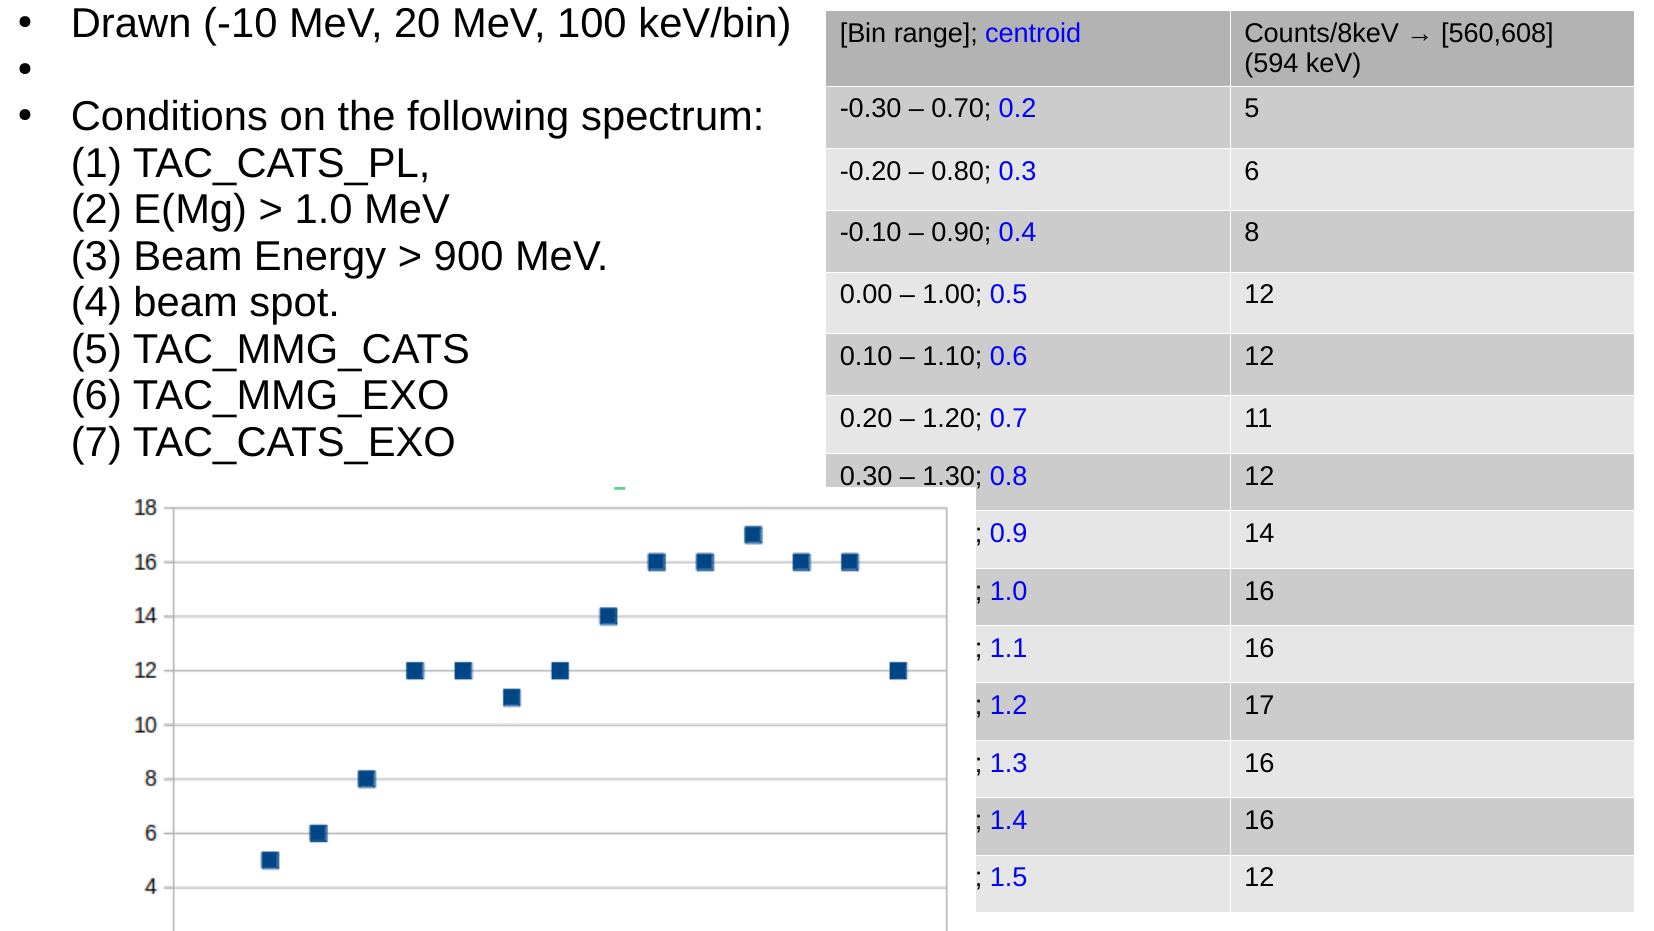

# Drawn (-10 MeV, 20 MeV, 100 keV/bin)
Conditions on the following spectrum:
(1) TAC_CATS_PL,
(2) E(Mg) > 1.0 MeV
(3) Beam Energy > 900 MeV.
(4) beam spot.
(5) TAC_MMG_CATS
(6) TAC_MMG_EXO
(7) TAC_CATS_EXO
| [Bin range]; centroid | Counts/8keV → [560,608] (594 keV) |
| --- | --- |
| -0.30 – 0.70; 0.2 | 5 |
| -0.20 – 0.80; 0.3 | 6 |
| -0.10 – 0.90; 0.4 | 8 |
| 0.00 – 1.00; 0.5 | 12 |
| 0.10 – 1.10; 0.6 | 12 |
| 0.20 – 1.20; 0.7 | 11 |
| 0.30 – 1.30; 0.8 | 12 |
| 0.40 – 1.40; 0.9 | 14 |
| 0.50 – 1.50; 1.0 | 16 |
| 0.60 – 1.60; 1.1 | 16 |
| 0.70 – 1.70; 1.2 | 17 |
| 0.80 – 1.80; 1.3 | 16 |
| 0.90 – 1.90; 1.4 | 16 |
| 1.00 – 2.00; 1.5 | 12 |